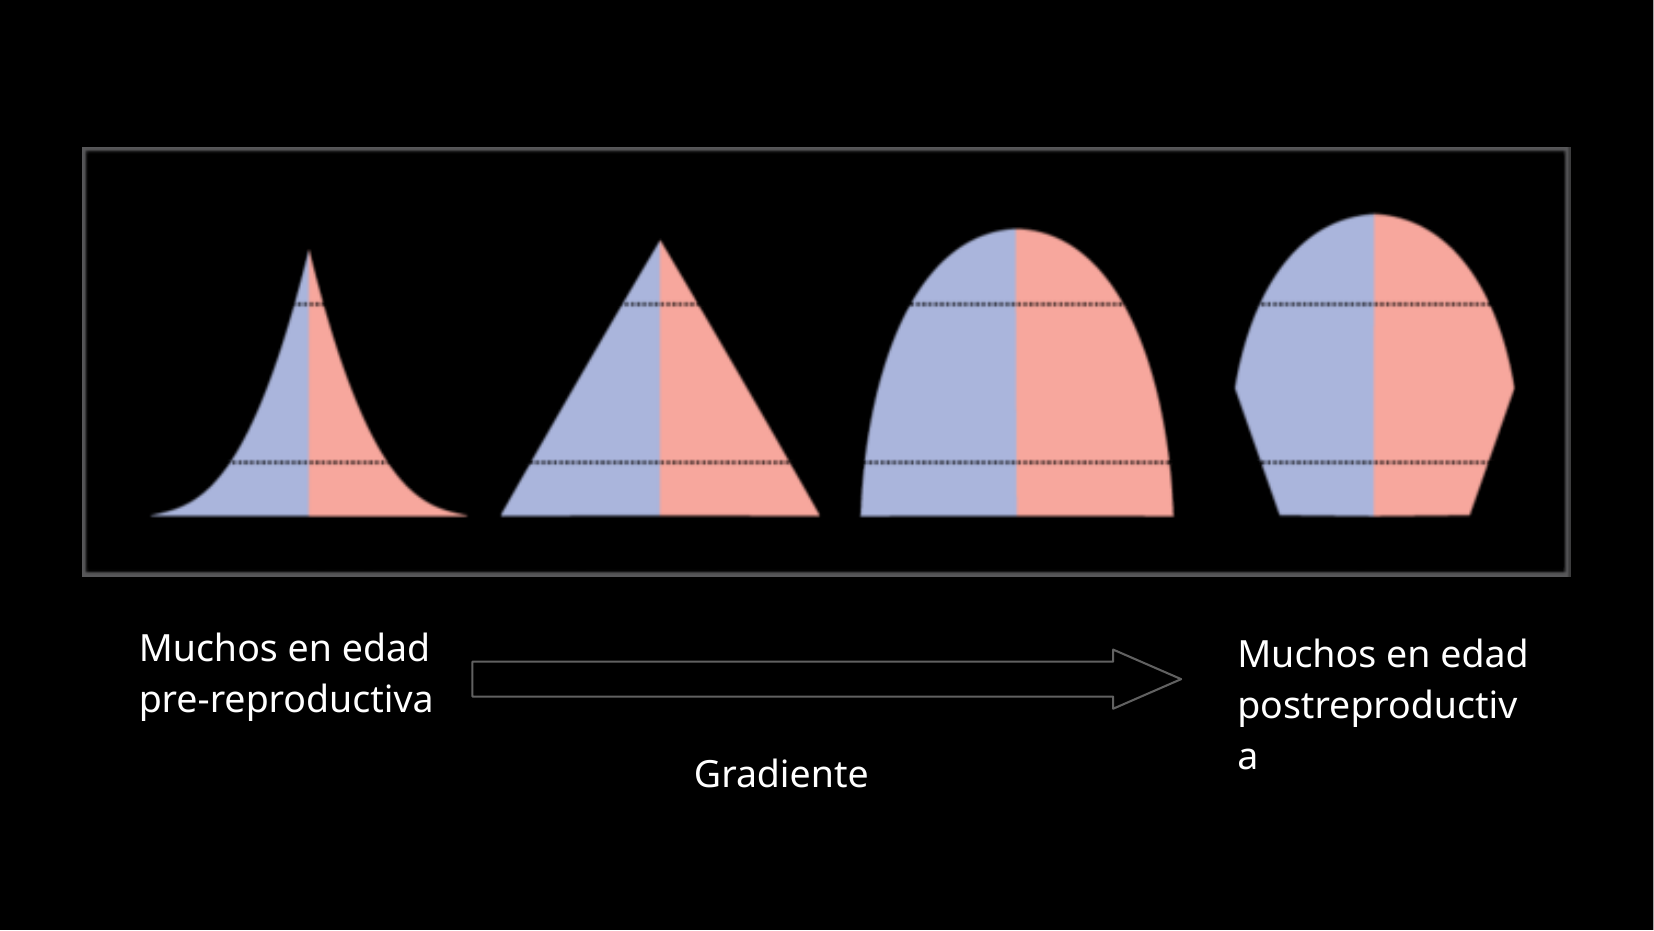

Muchos en edad pre-reproductiva
Muchos en edad postreproductiva
Gradiente